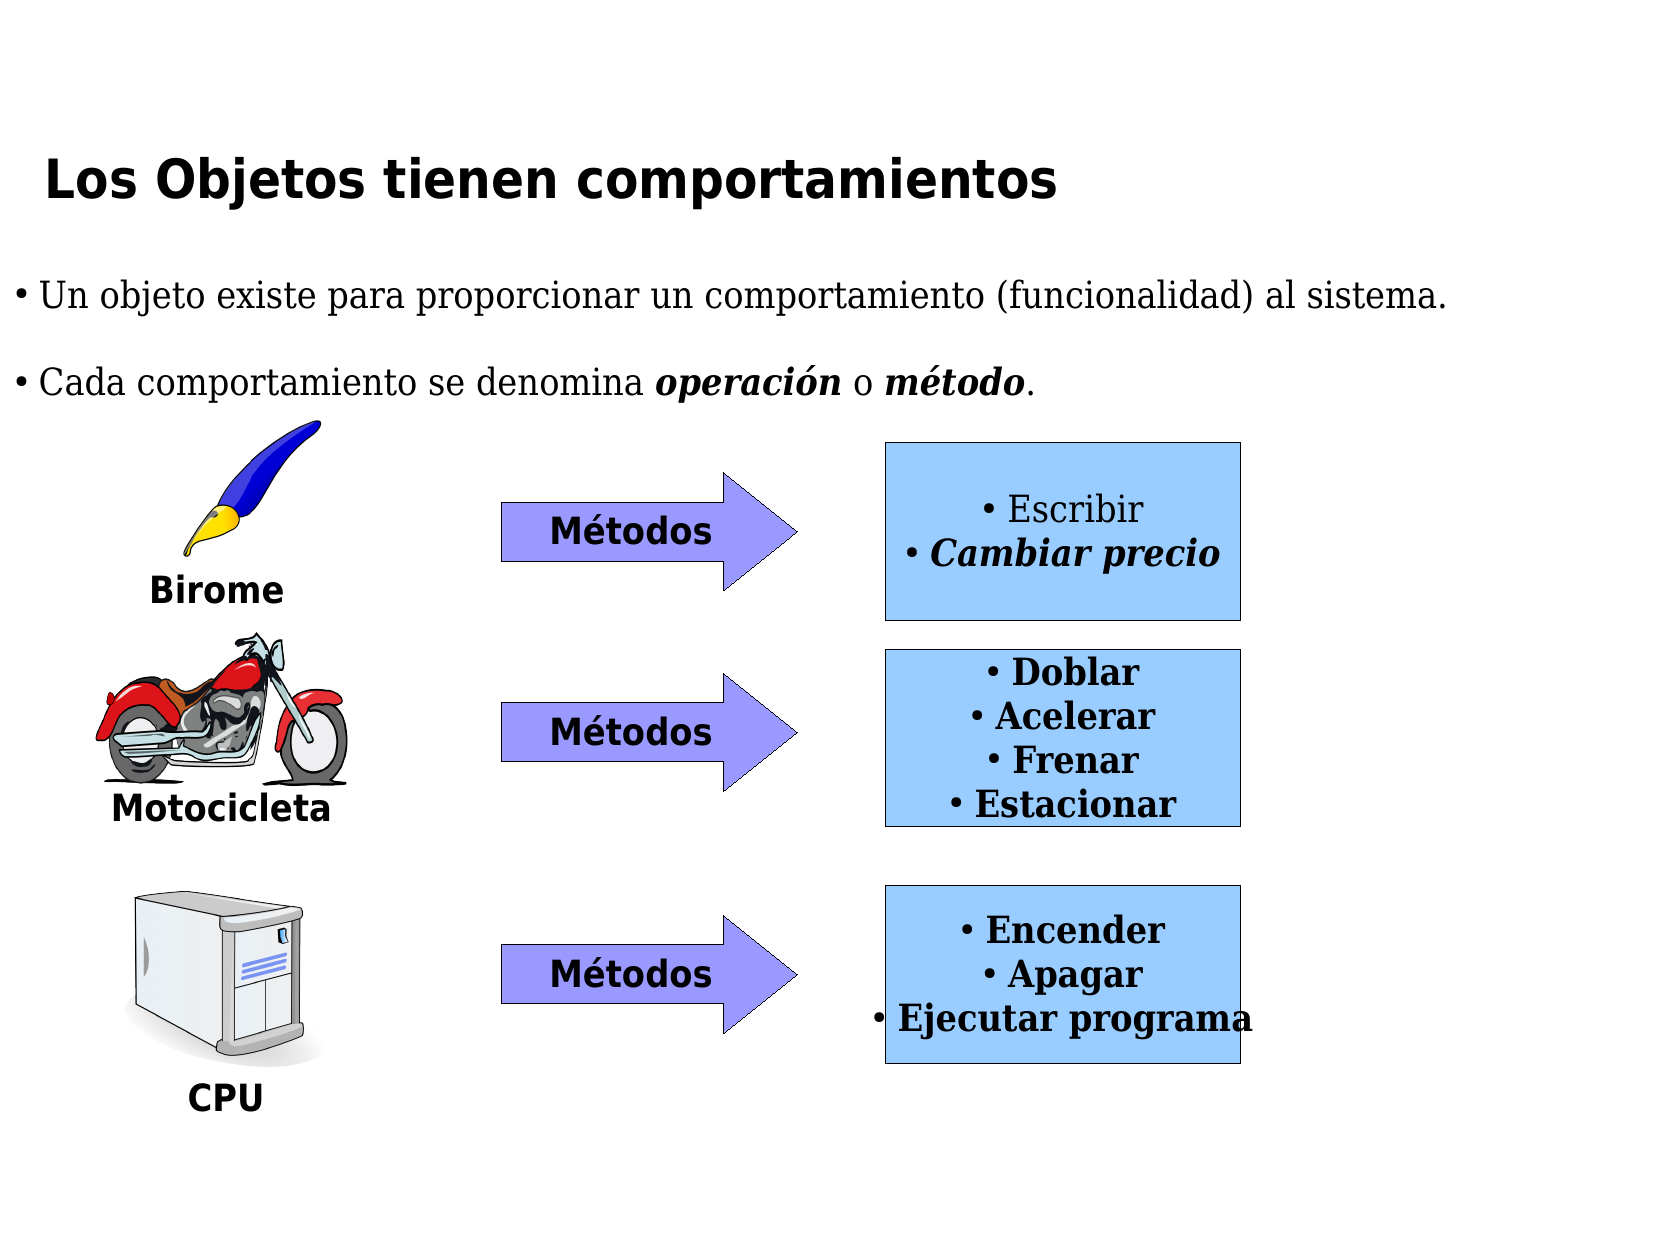

Los Objetos tienen comportamientos
 Un objeto existe para proporcionar un comportamiento (funcionalidad) al sistema.
 Cada comportamiento se denomina operación o método.
 Escribir
 Cambiar precio
Métodos
Birome
 Doblar
 Acelerar
 Frenar
 Estacionar
Métodos
Motocicleta
 Encender
 Apagar
 Ejecutar programa
Métodos
CPU